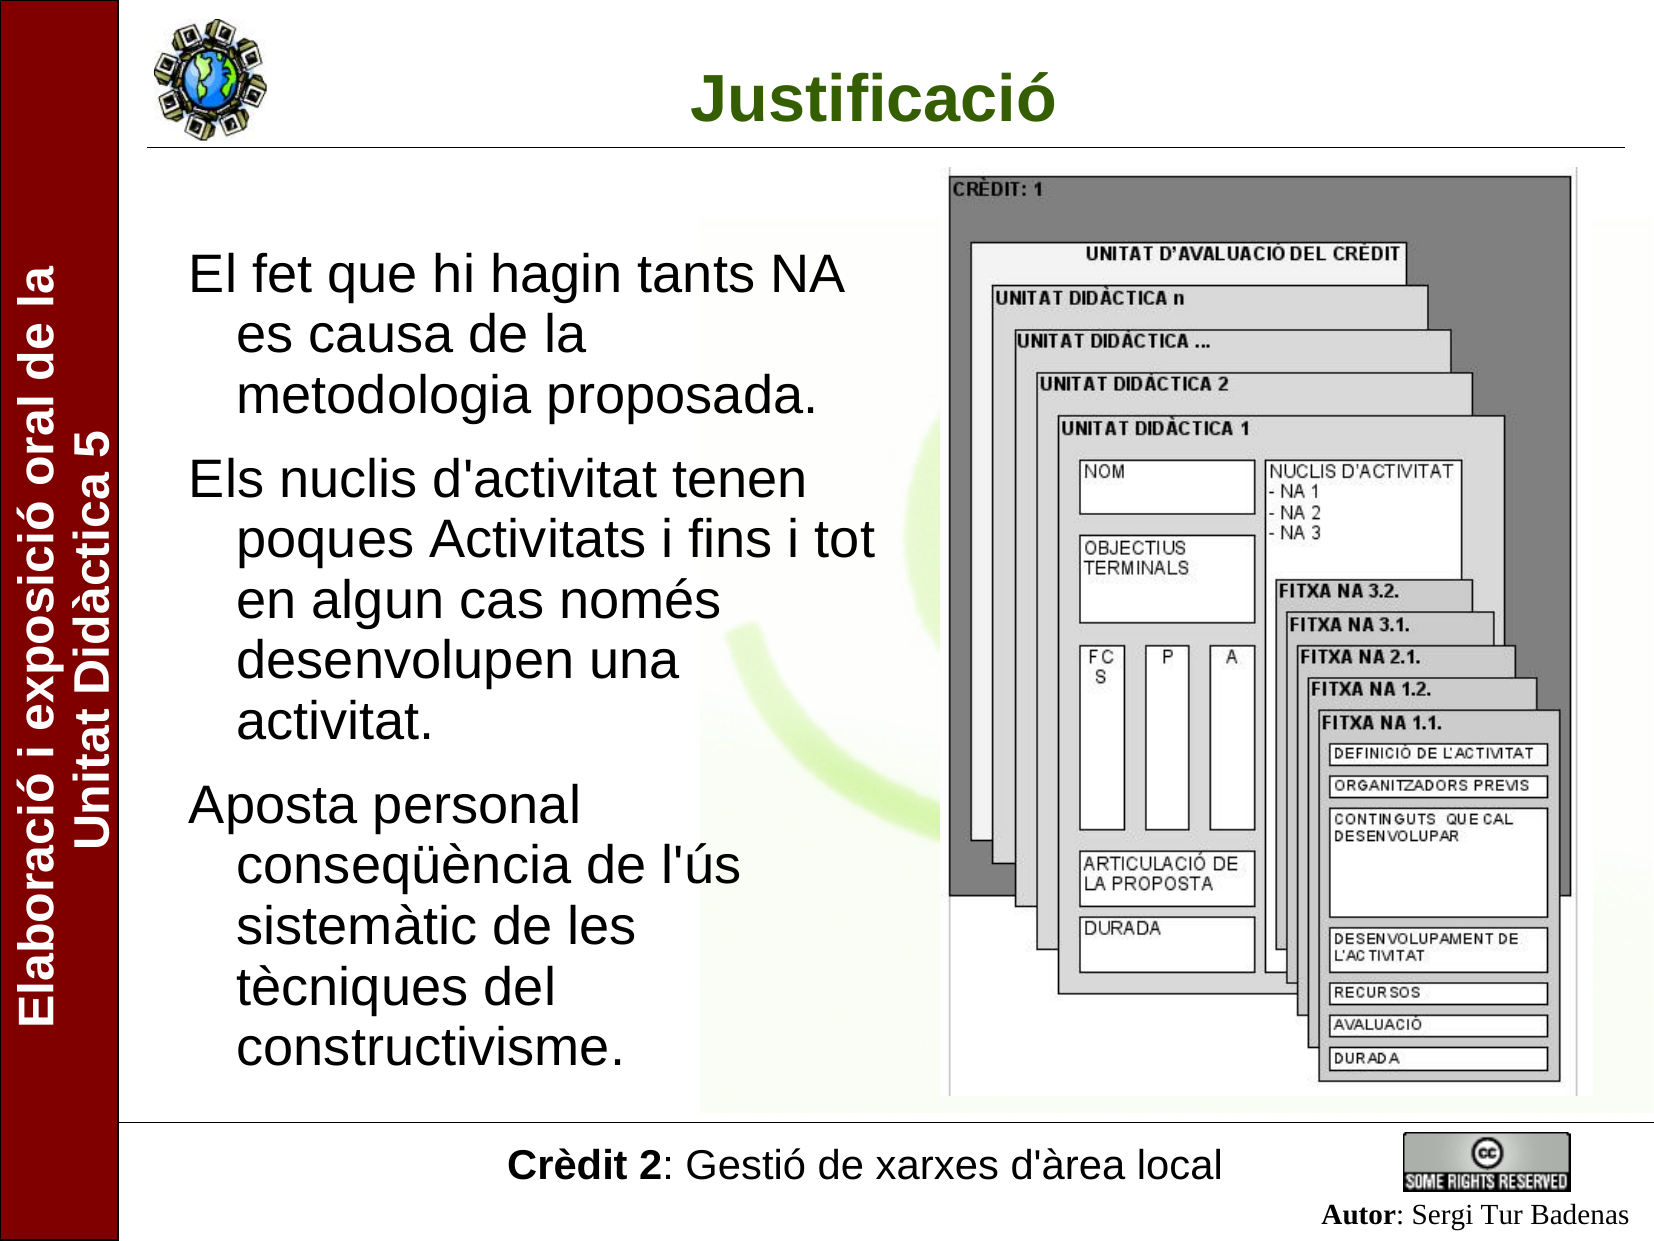

# Justificació
El fet que hi hagin tants NA es causa de la metodologia proposada.
Els nuclis d'activitat tenen poques Activitats i fins i tot en algun cas només desenvolupen una activitat.
Aposta personal conseqüència de l'ús sistemàtic de les tècniques del constructivisme.